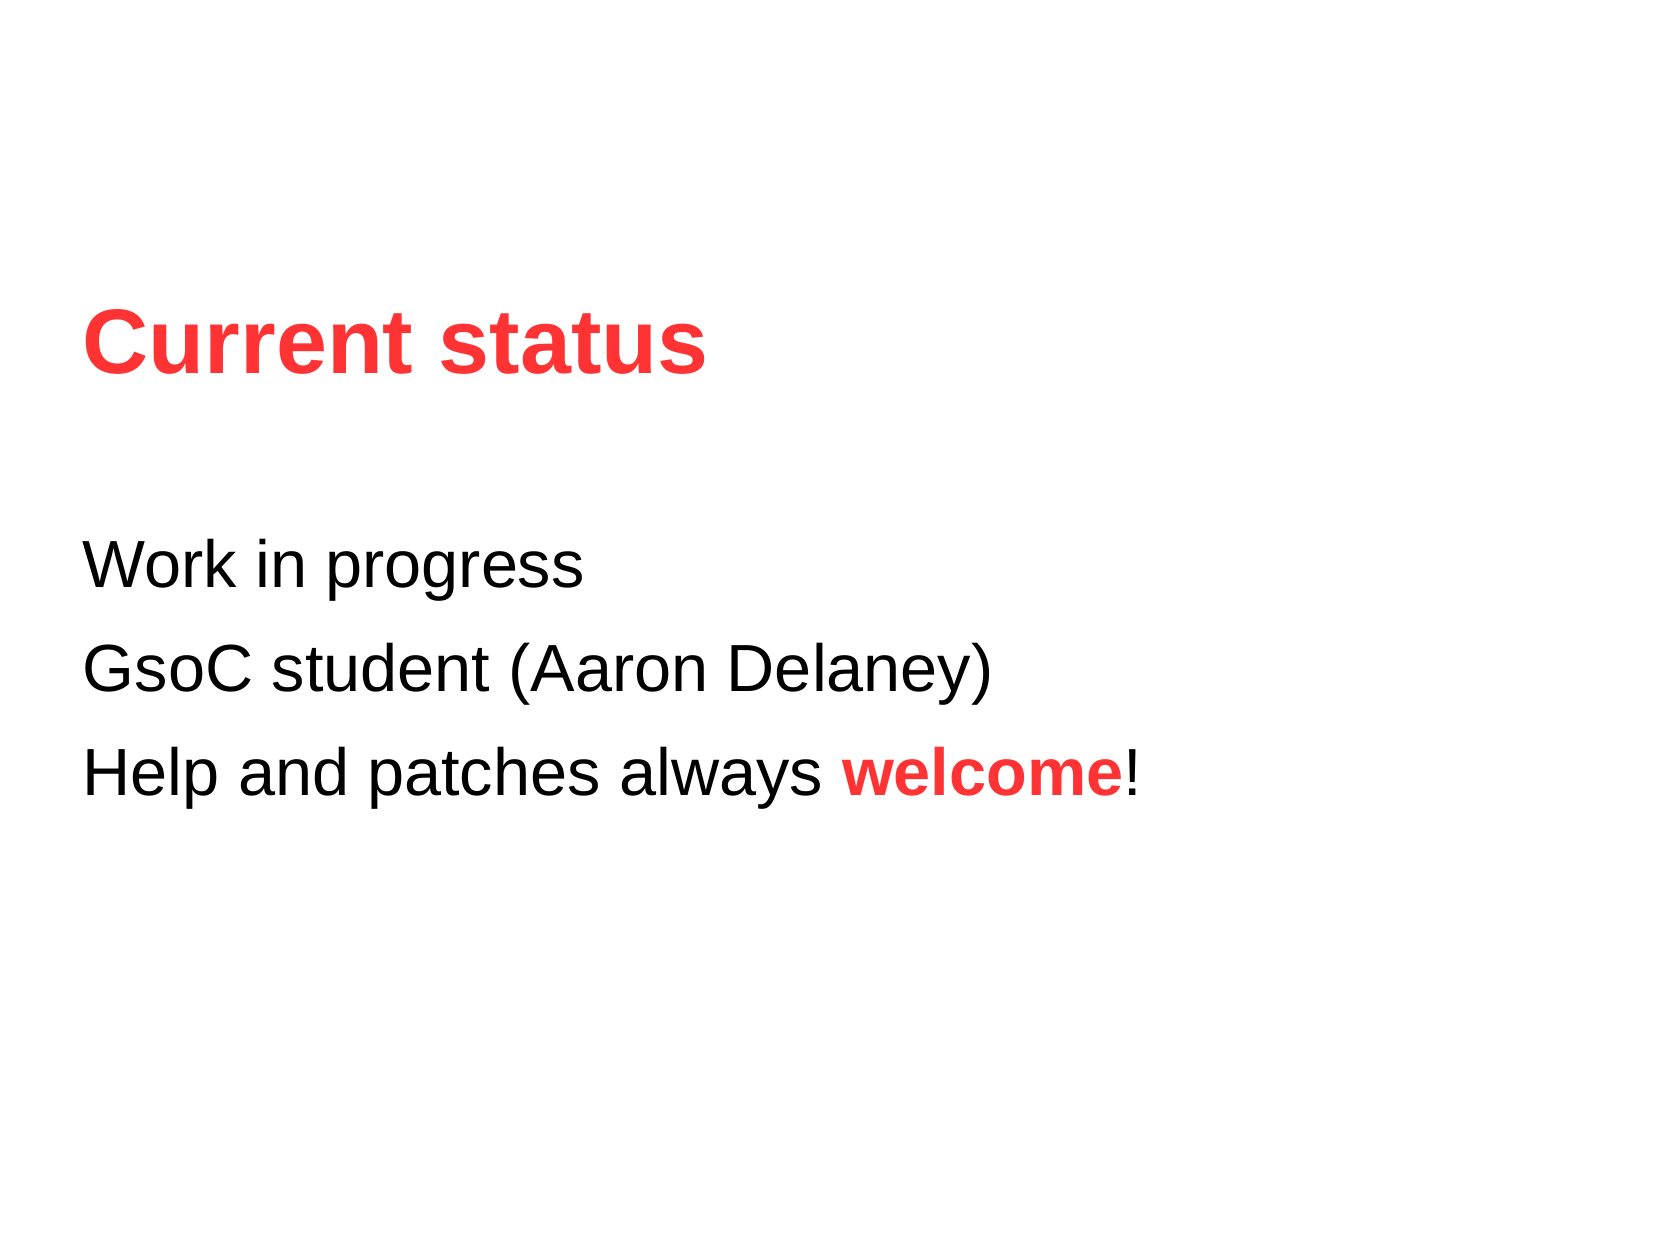

#
Current status
Work in progress
GsoC student (Aaron Delaney)
Help and patches always welcome!